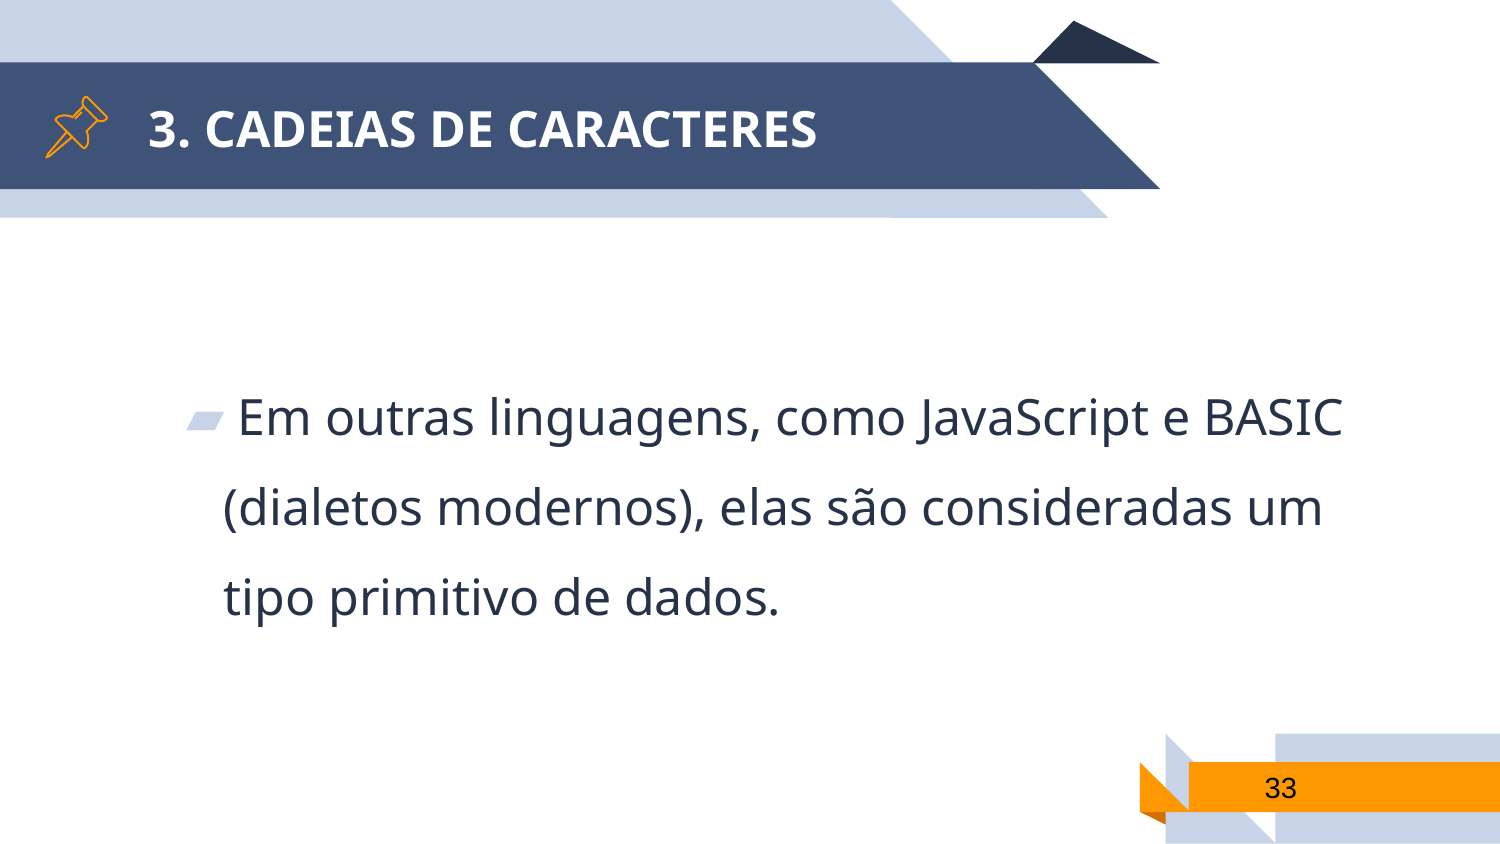

# 3. CADEIAS DE CARACTERES
 Em outras linguagens, como JavaScript e BASIC (dialetos modernos), elas são consideradas um tipo primitivo de dados.